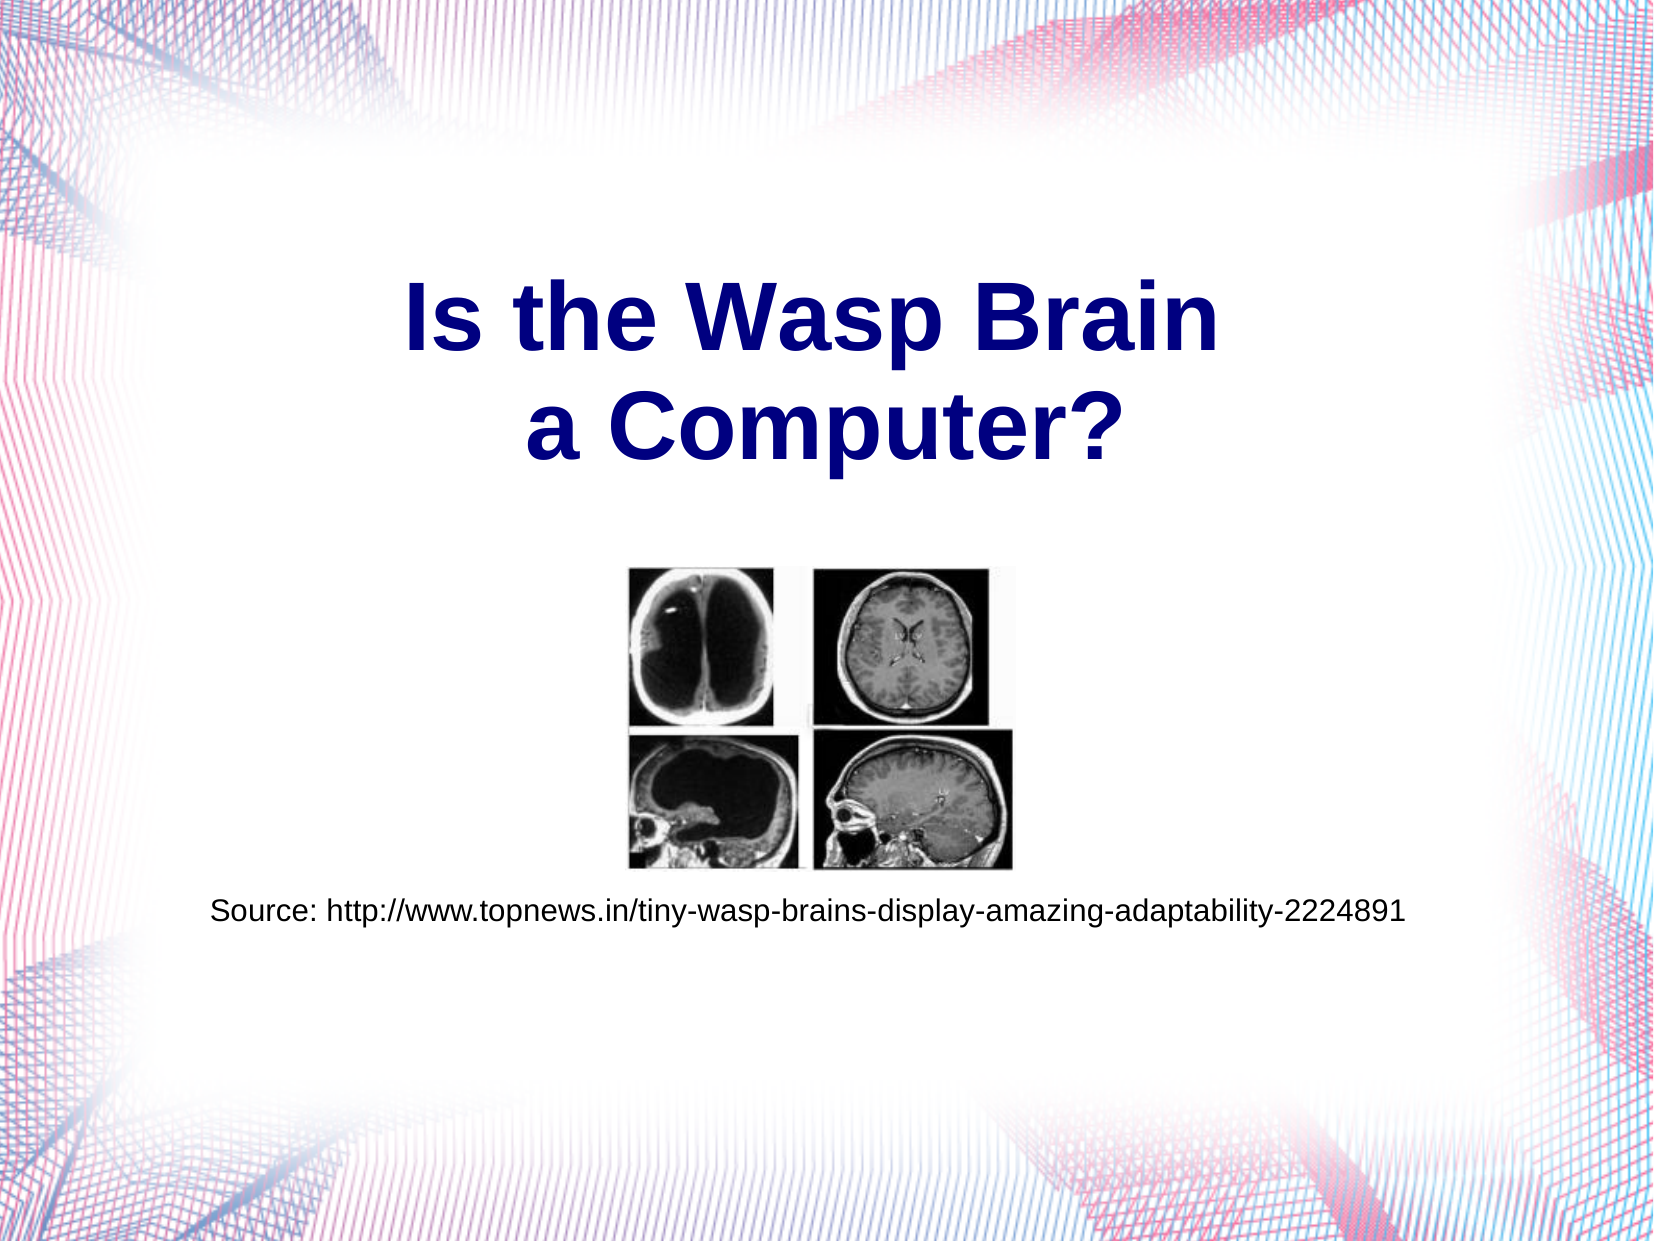

# Is the Wasp Brain a Computer?
Source: http://www.topnews.in/tiny-wasp-brains-display-amazing-adaptability-2224891